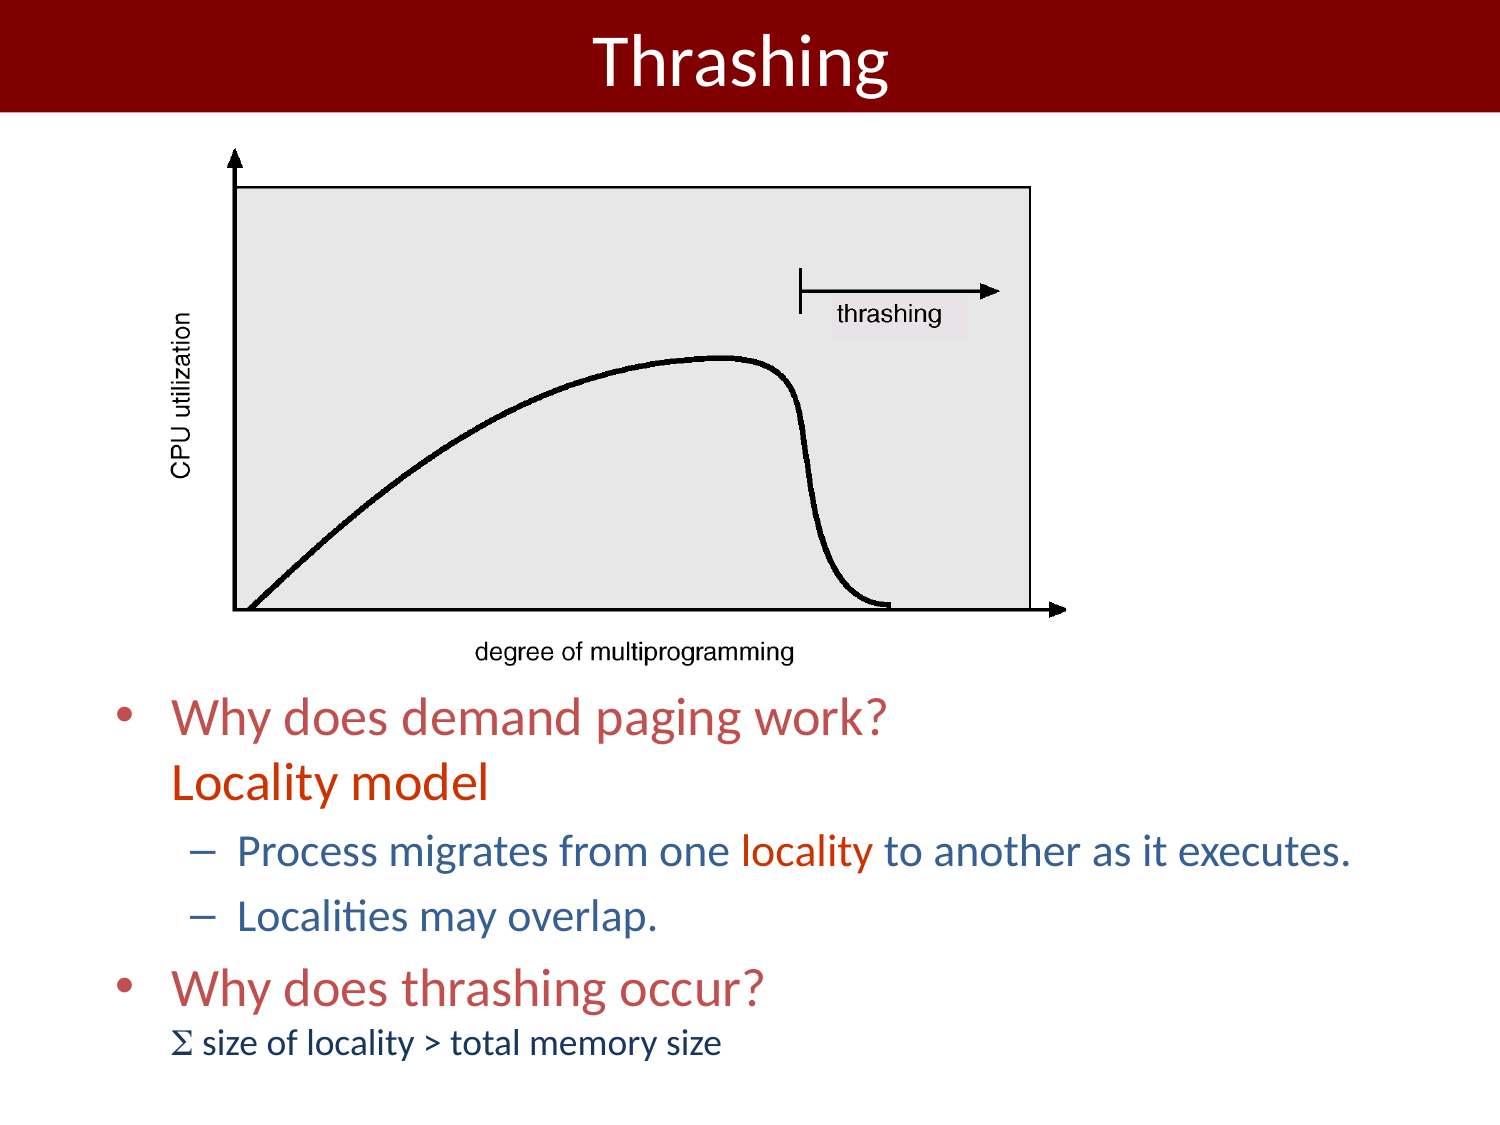

# Thrashing
Why does demand paging work?
Locality model
Process migrates from one locality to another as it executes.
Localities may overlap.
Why does thrashing occur?
 size of locality > total memory size